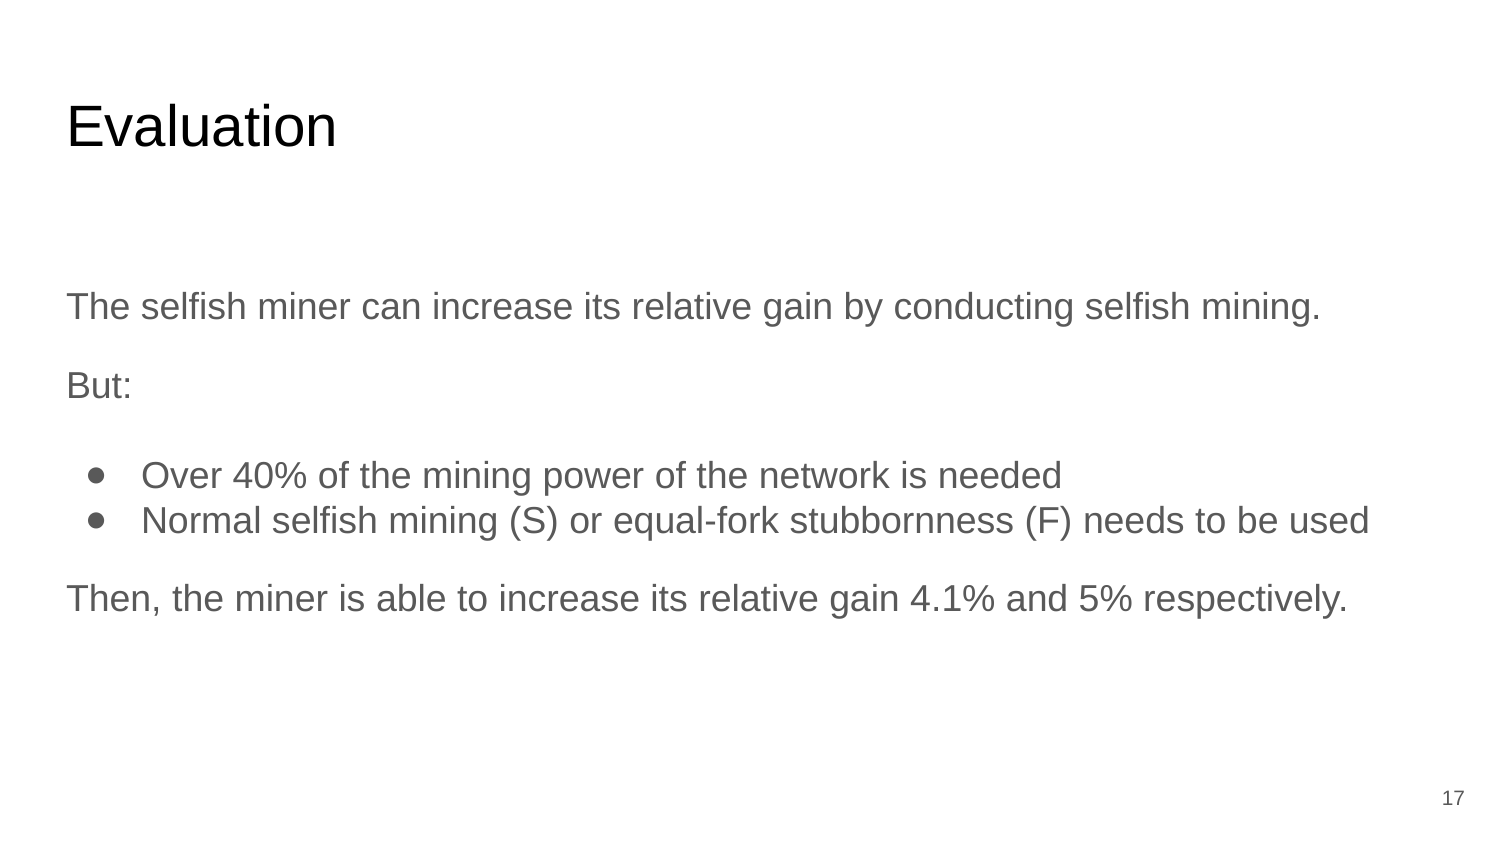

# Evaluation
The selfish miner can increase its relative gain by conducting selfish mining.
But:
Over 40% of the mining power of the network is needed
Normal selfish mining (S) or equal-fork stubbornness (F) needs to be used
Then, the miner is able to increase its relative gain 4.1% and 5% respectively.
17